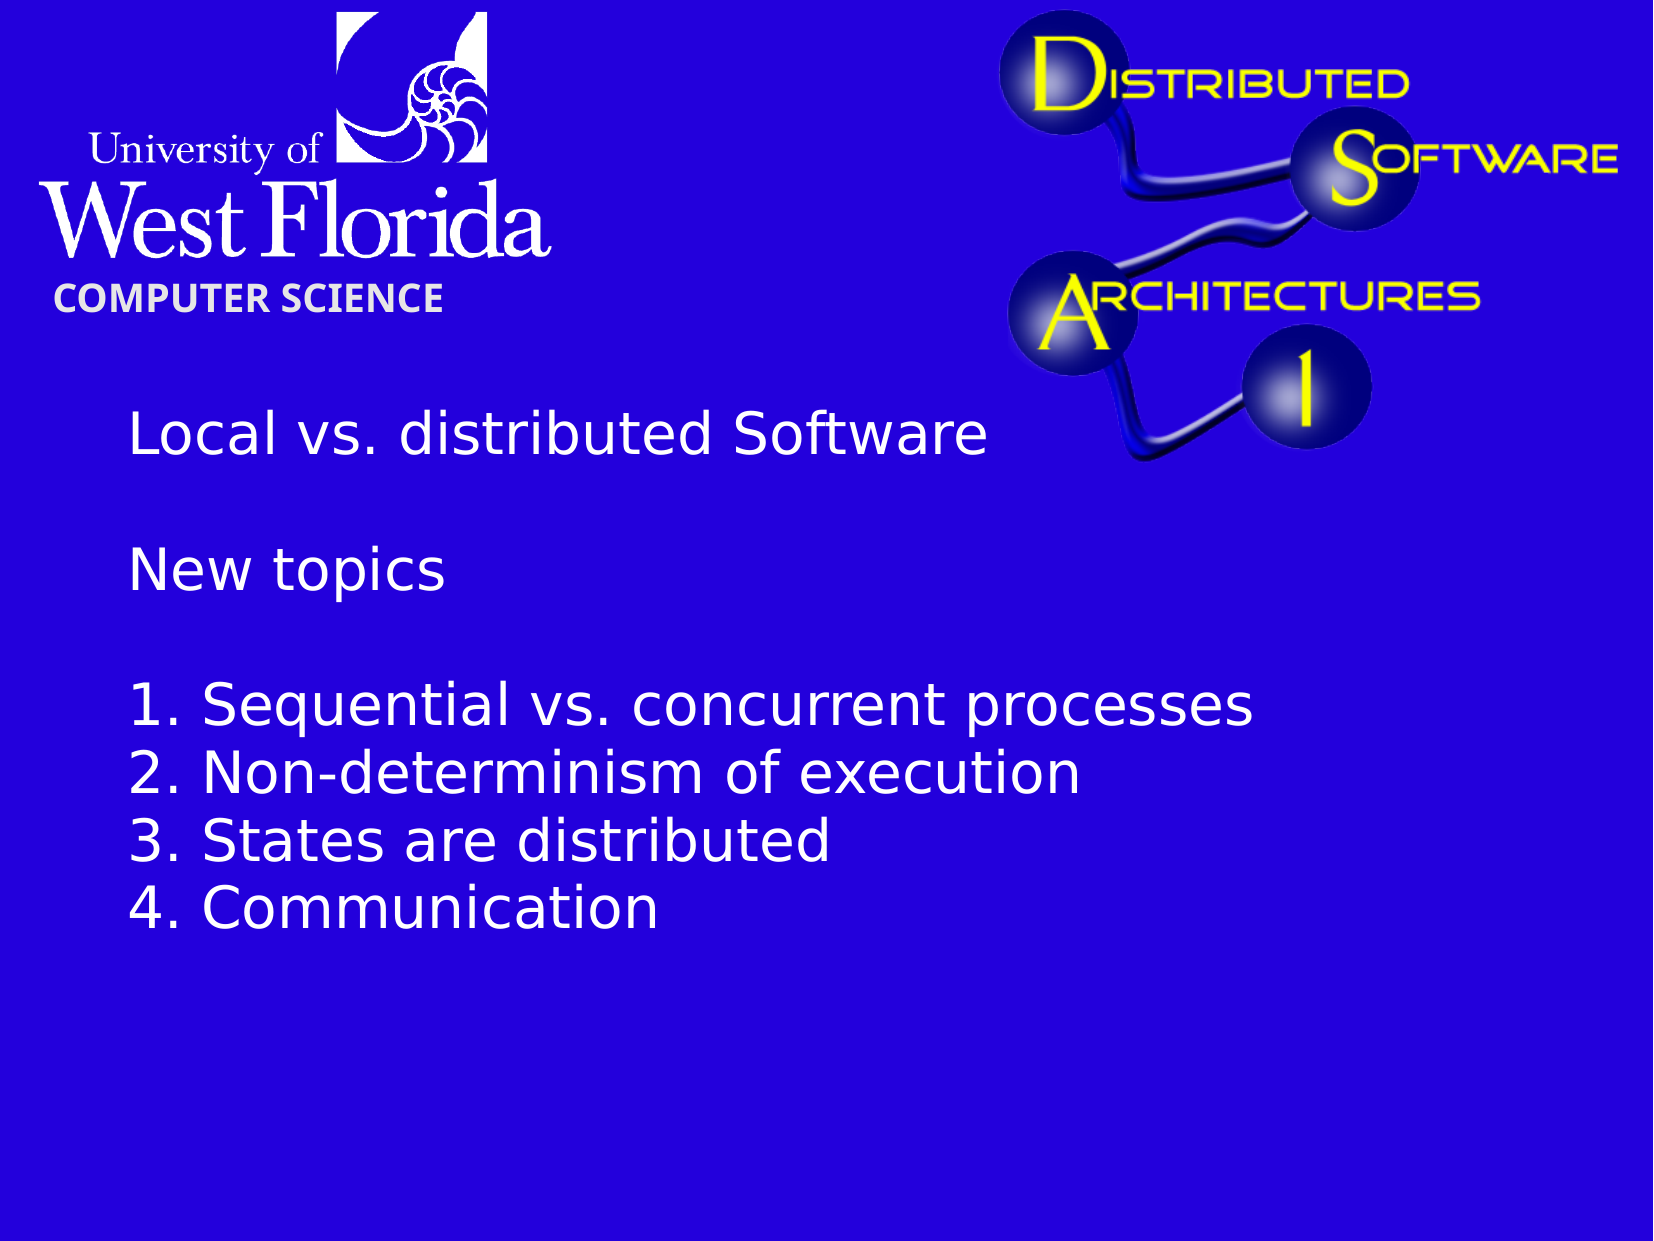

COMPUTER SCIENCE
Local vs. distributed Software
New topics
1. Sequential vs. concurrent processes
2. Non-determinism of execution
3. States are distributed
4. Communication